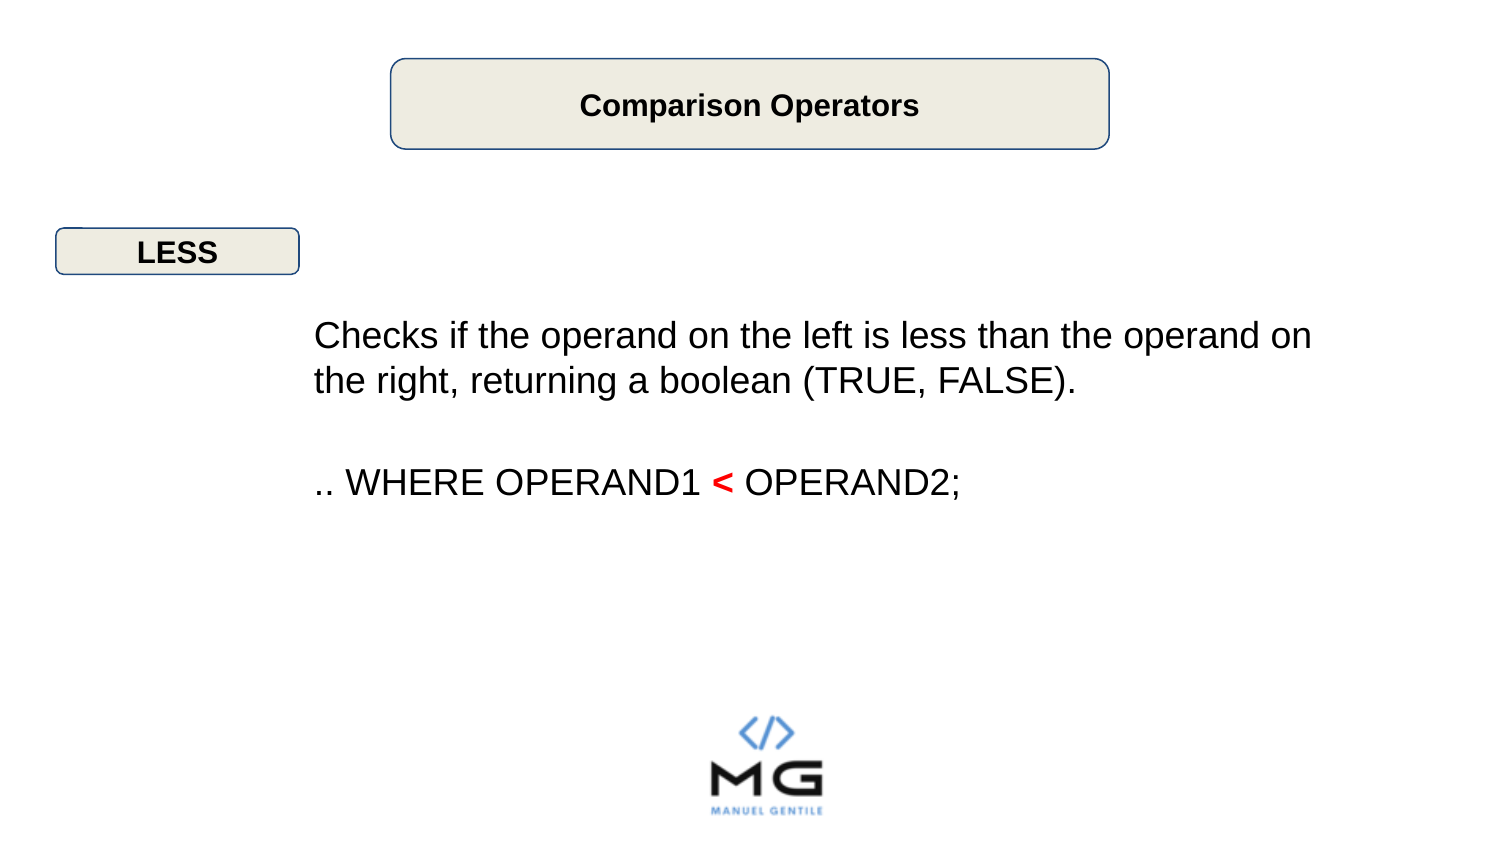

Comparison Operators
LESS
Checks if the operand on the left is less than the operand on the right, returning a boolean (TRUE, FALSE).
.. WHERE OPERAND1 < OPERAND2;